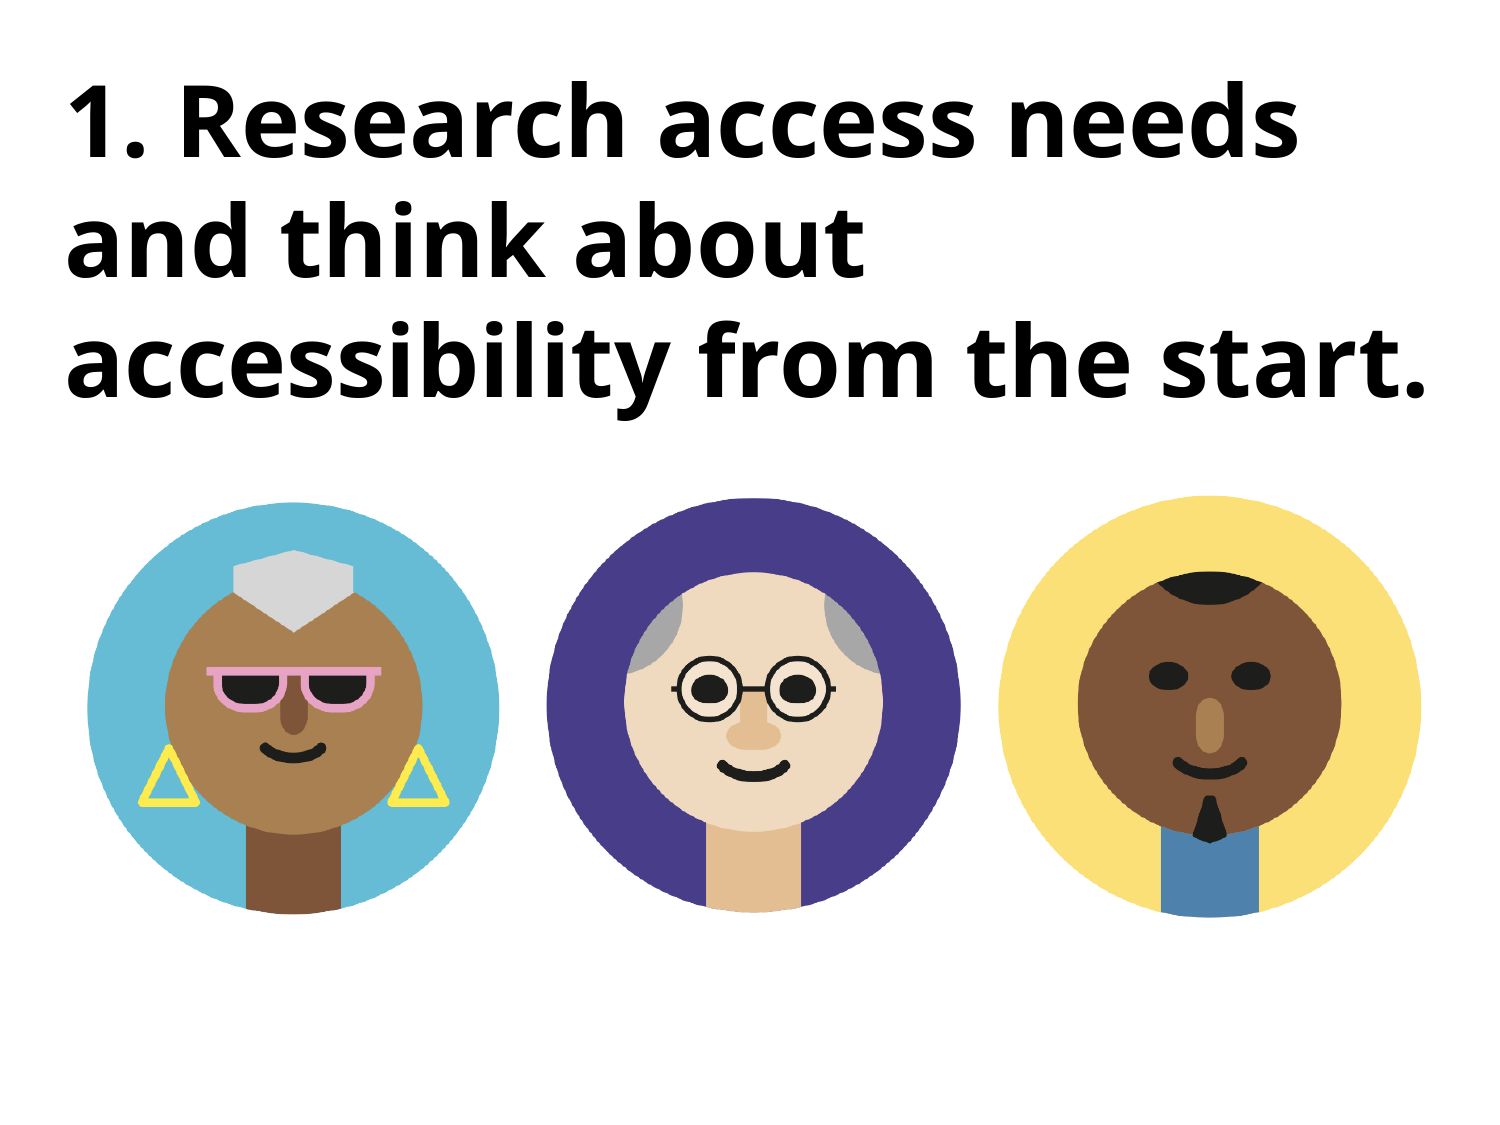

1. Research access needs and think about accessibility from the start.